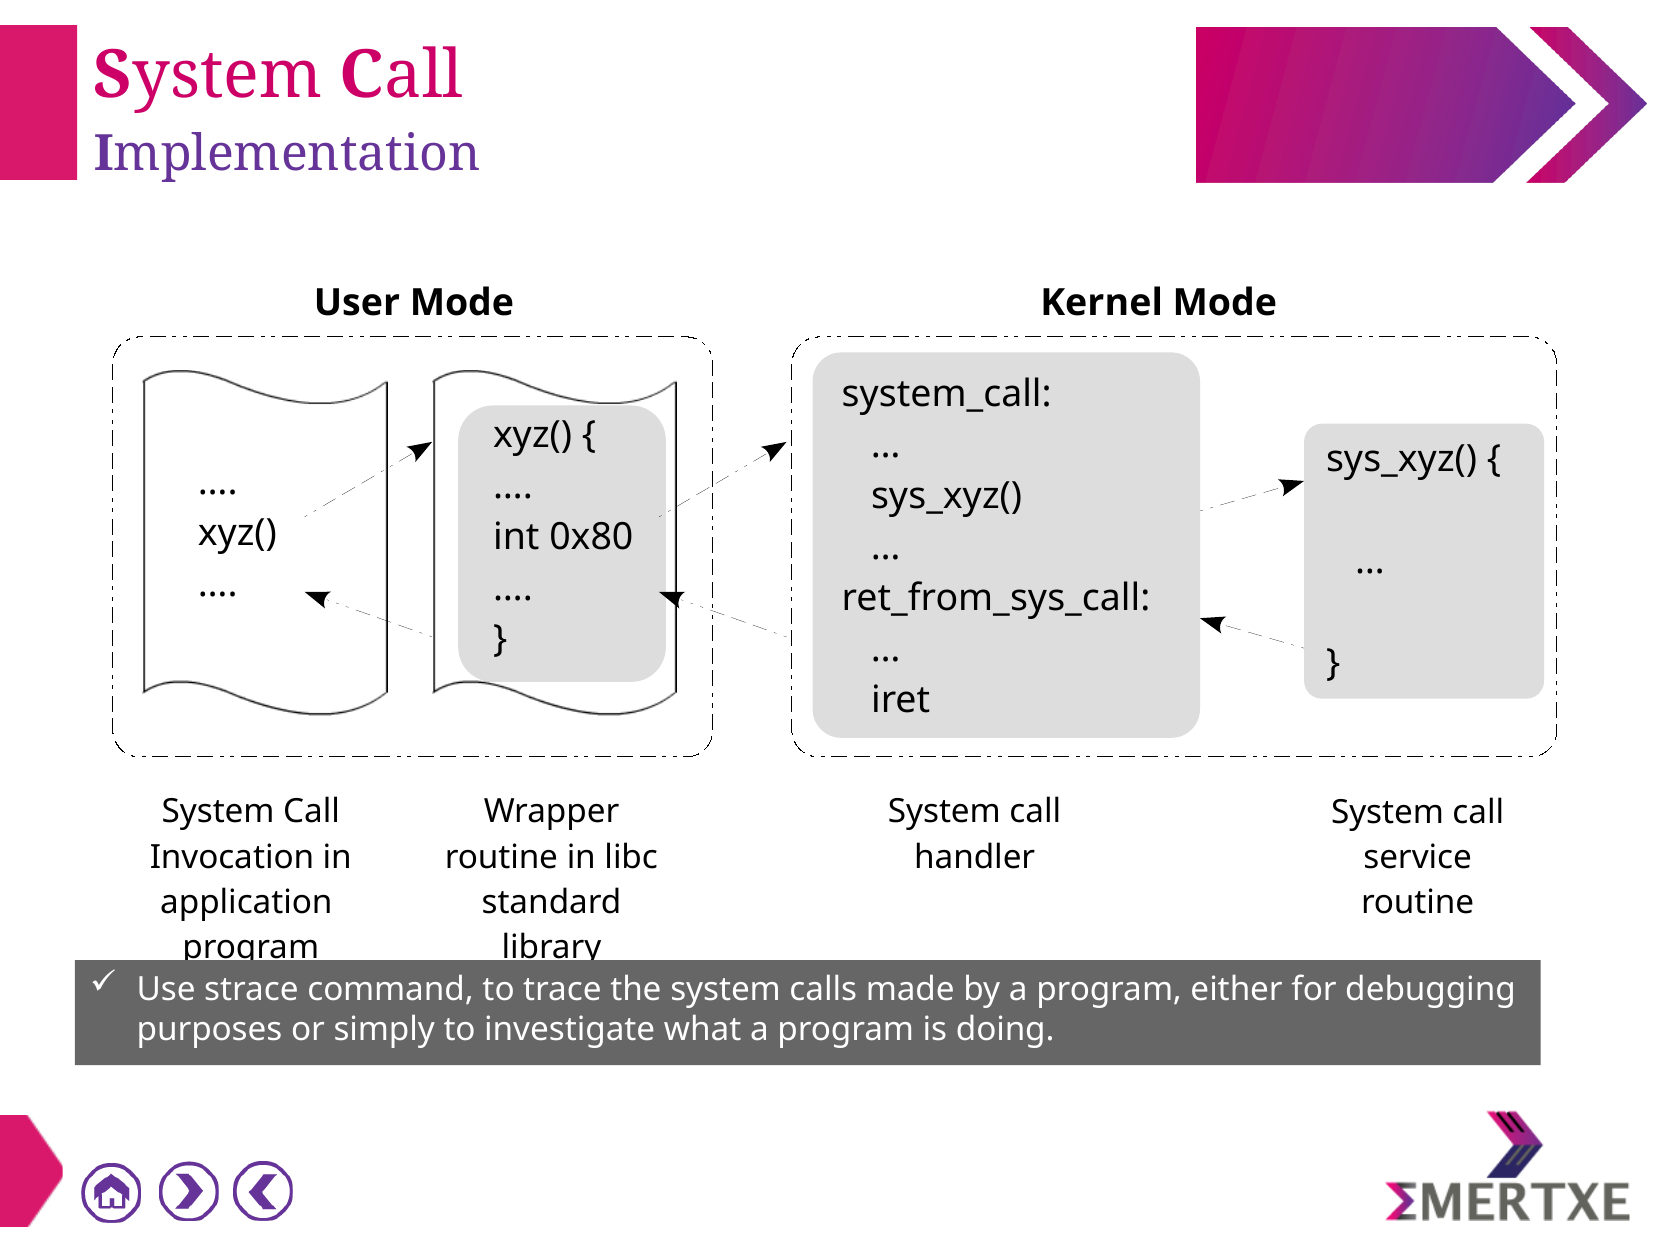

# System Call Implementation
User Mode
Kernel Mode
system_call:
 …
 sys_xyz()
 …
ret_from_sys_call:
 …
 iret
xyz() {
….
int 0x80
….
}
sys_xyz() {
 …
}
….
xyz()
….
System Call
Invocation in
application
program
Wrapper routine in libc standard library
System call
handler
System call
service routine
Use strace command, to trace the system calls made by a program, either for debugging purposes or simply to investigate what a program is doing.